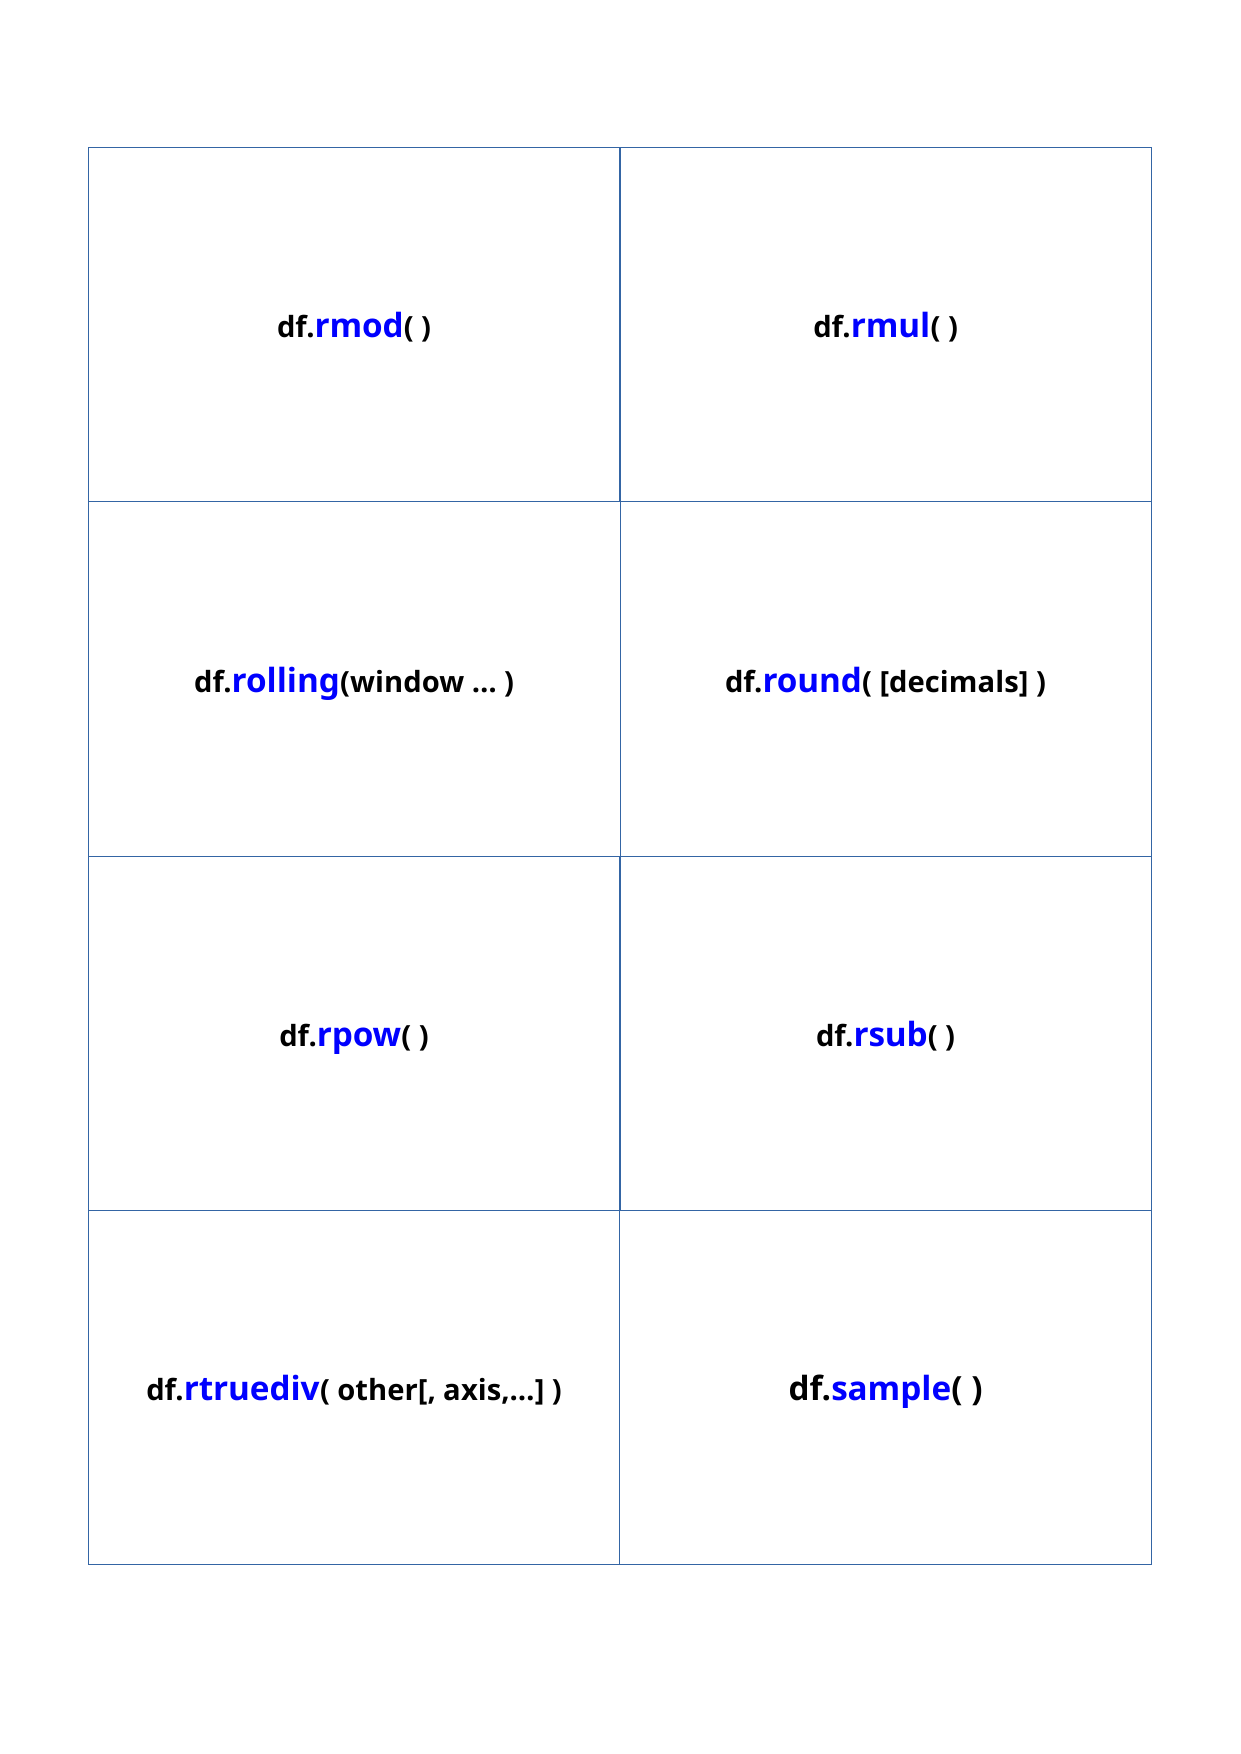

df.rmod( )
df.rmul( )
df.rolling(window … )
df.round( [decimals] )
df.rpow( )
df.rsub( )
df.rtruediv( other[, axis,…] )
df.sample( )